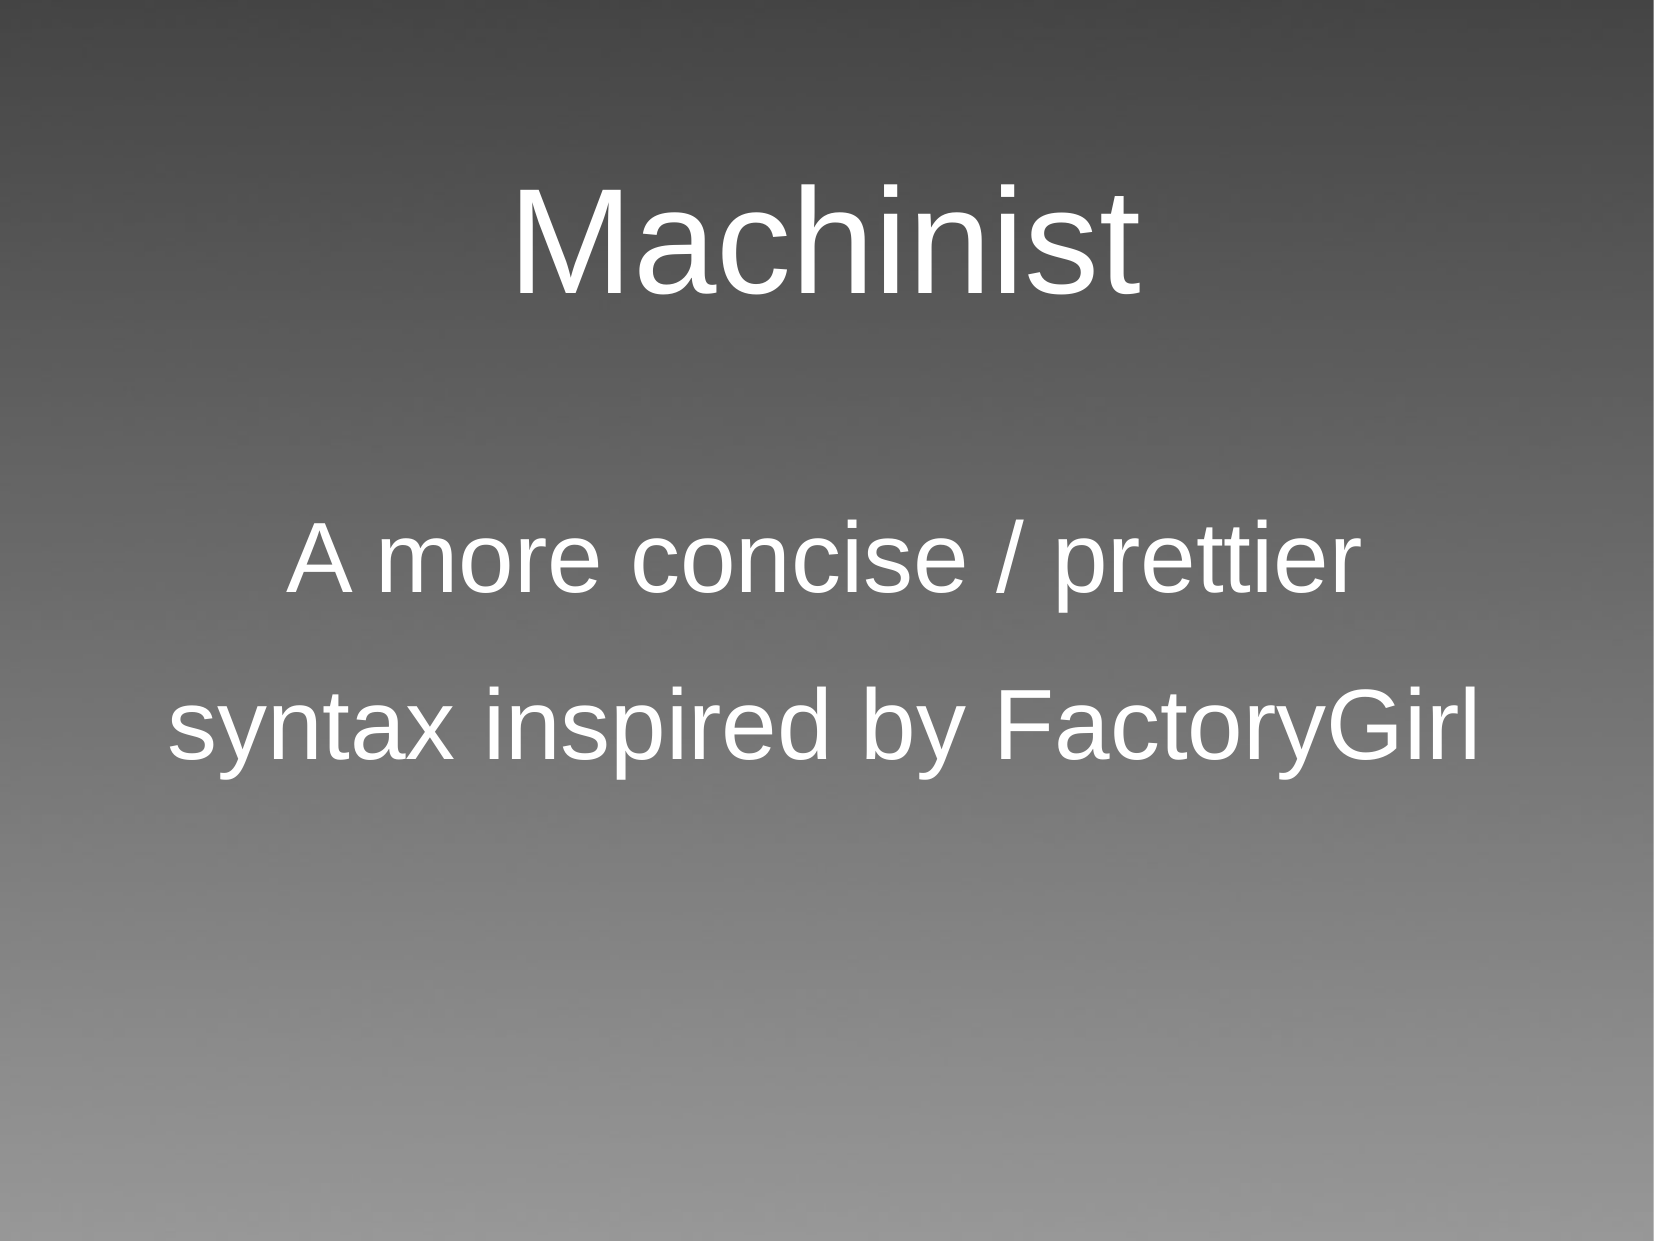

Machinist
A more concise / prettier syntax inspired by FactoryGirl